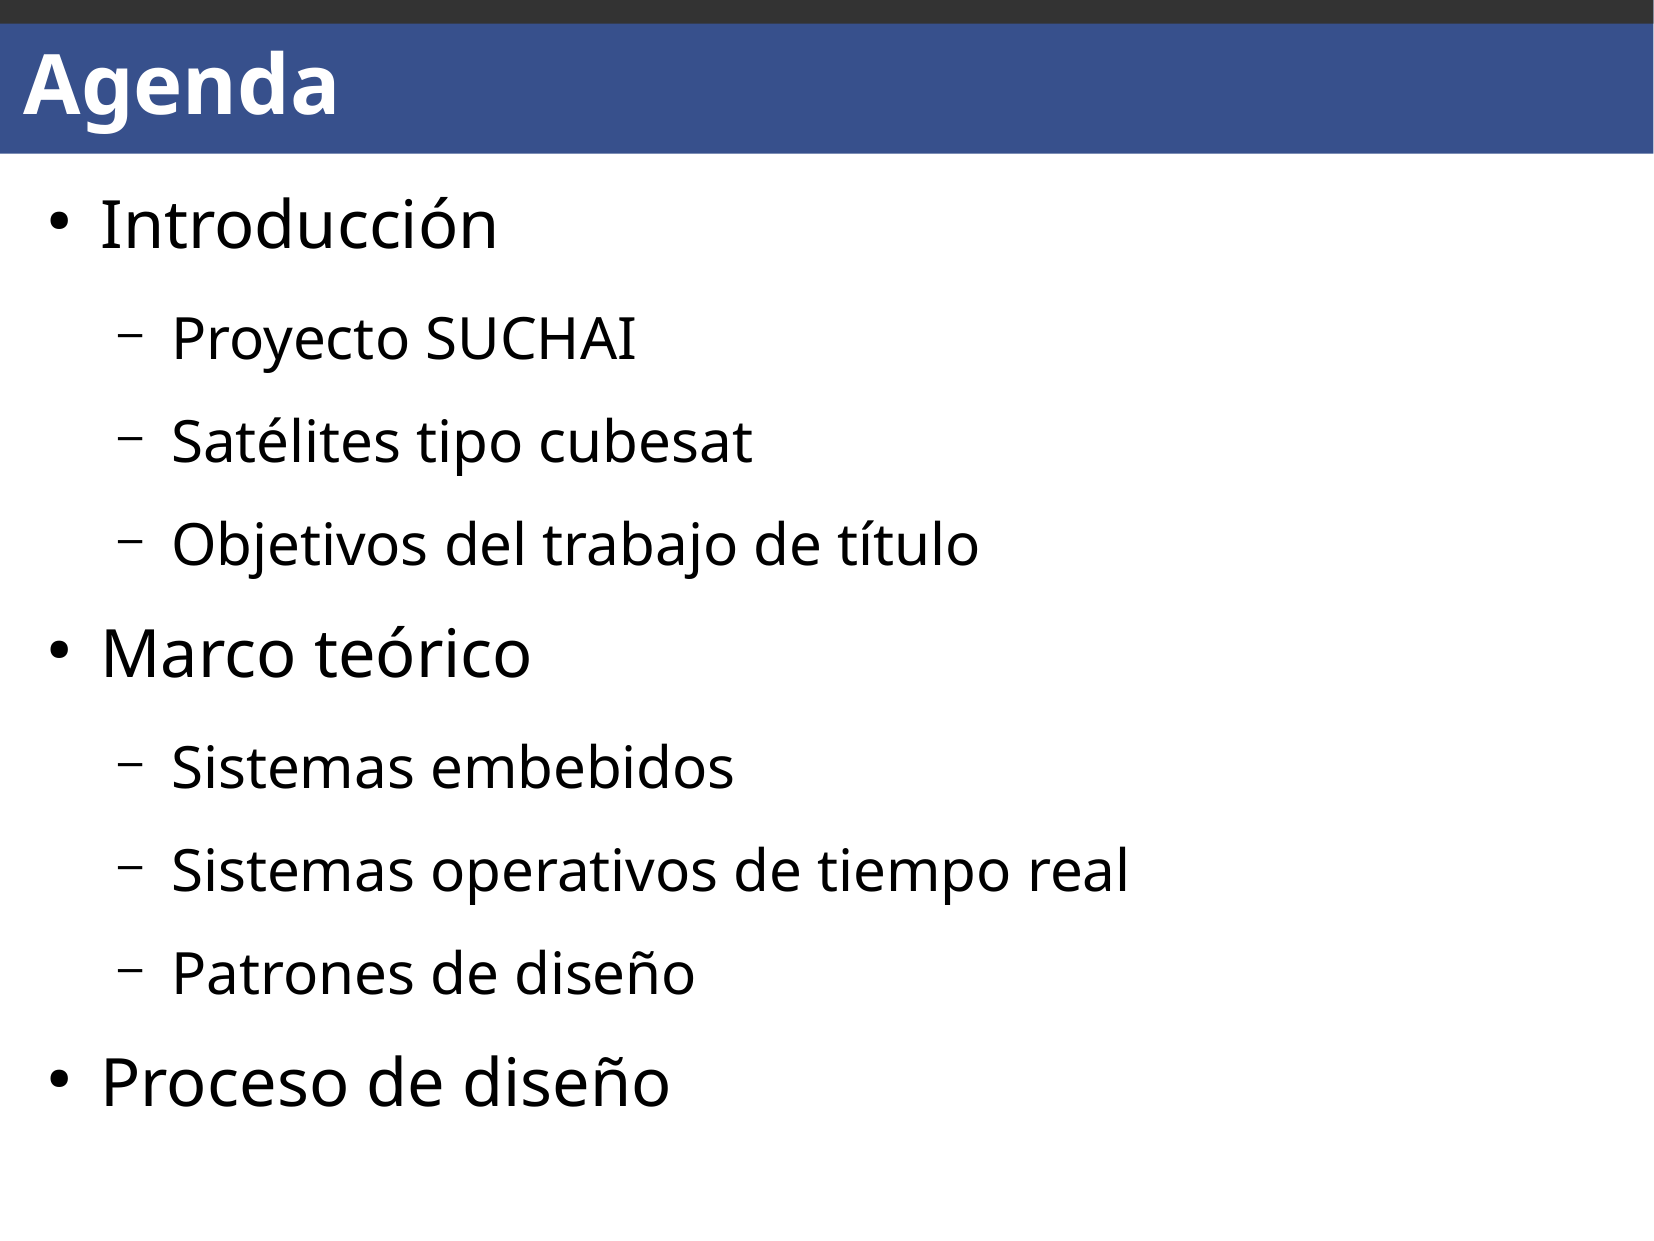

# Agenda
Introducción
Proyecto SUCHAI
Satélites tipo cubesat
Objetivos del trabajo de título
Marco teórico
Sistemas embebidos
Sistemas operativos de tiempo real
Patrones de diseño
Proceso de diseño